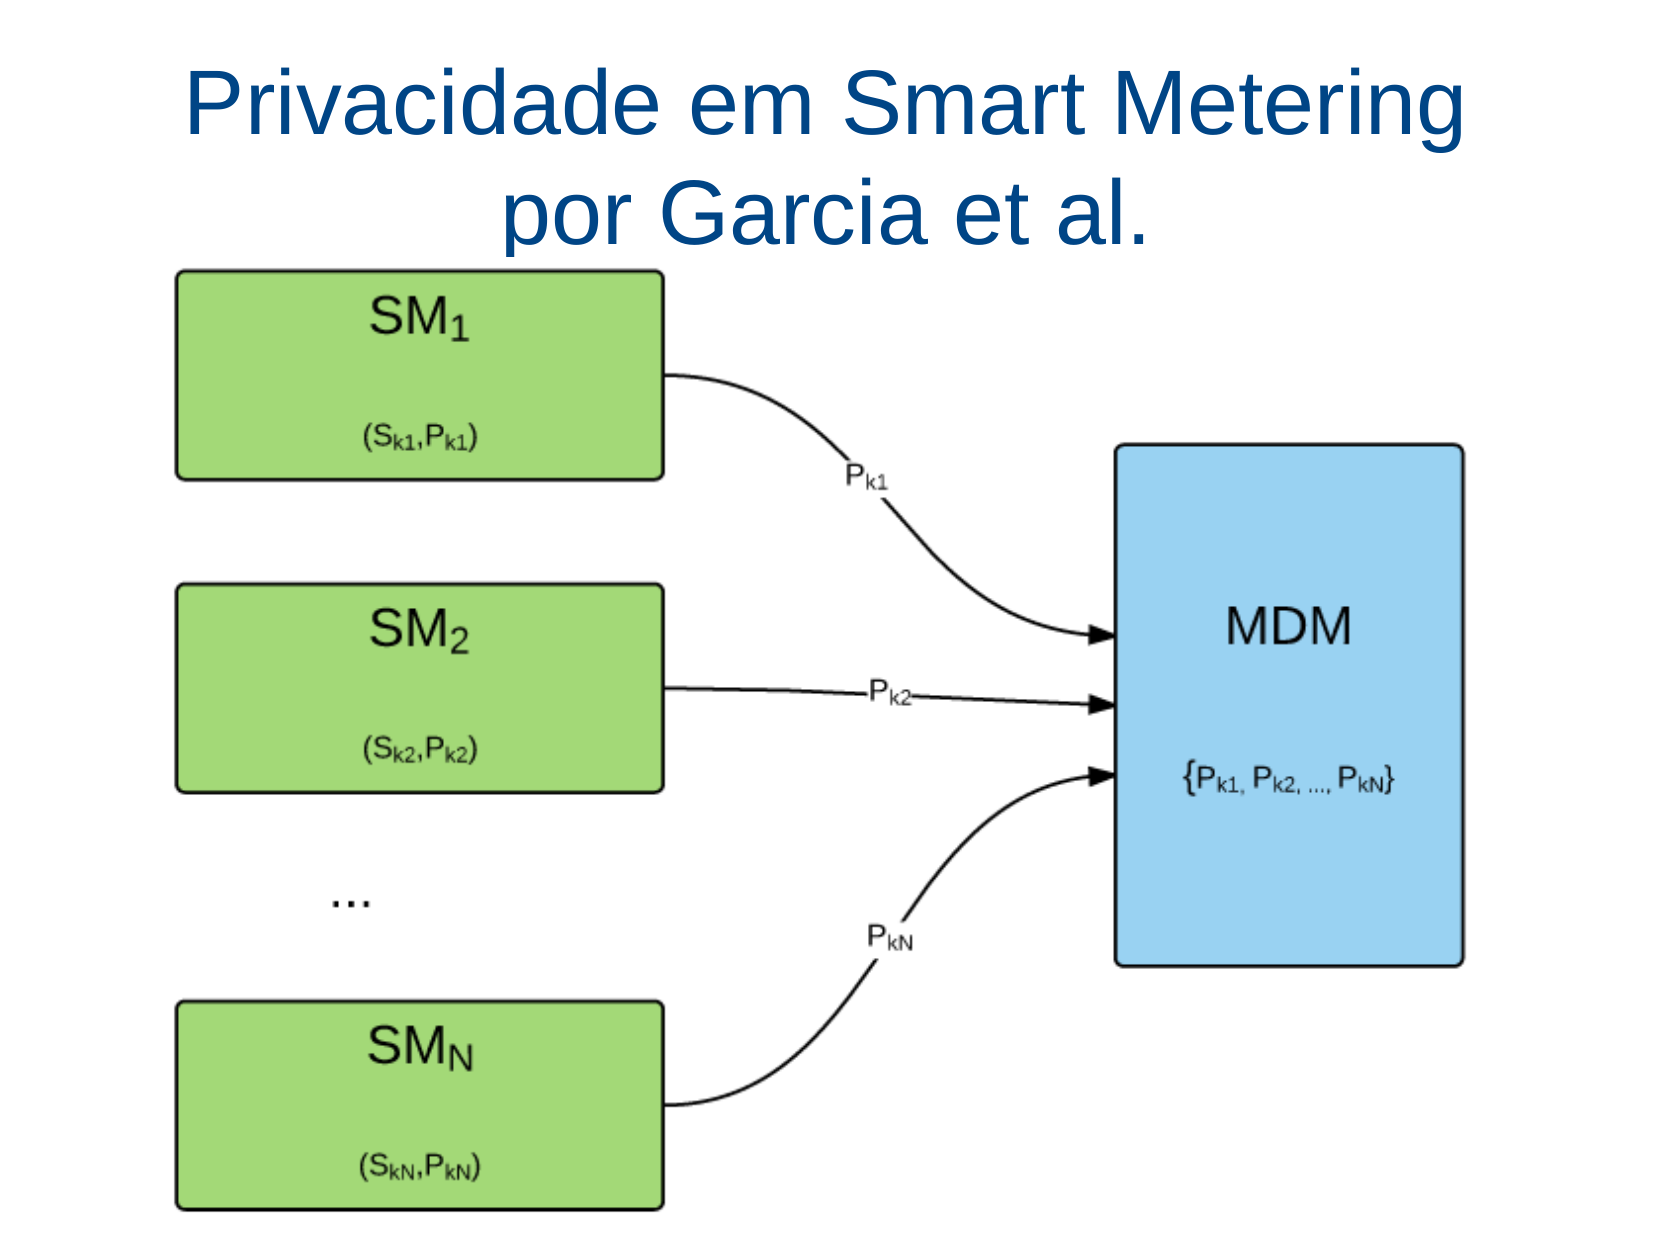

# Privacidade em Smart Metering por Garcia et al.